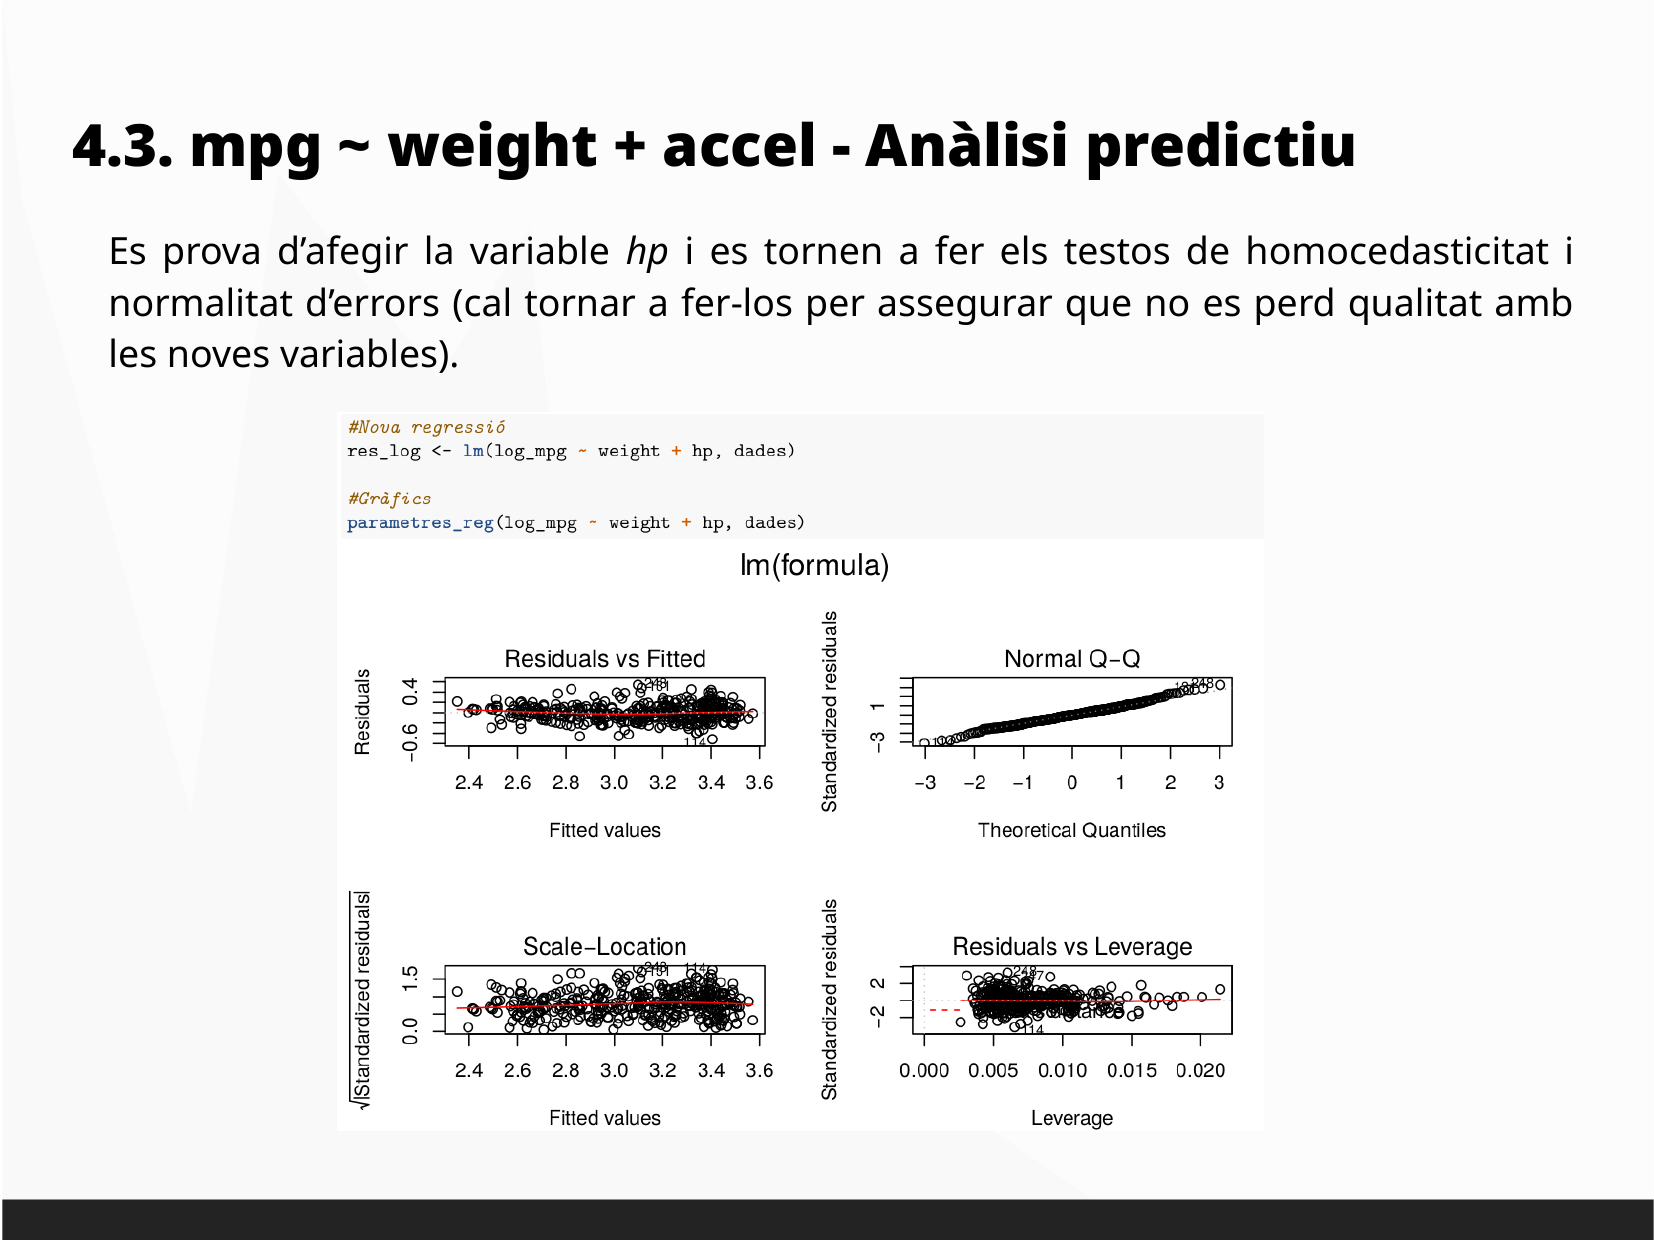

4.3. mpg ~ weight + accel - Anàlisi predictiu
# Es prova d’afegir la variable hp i es tornen a fer els testos de homocedasticitat i normalitat d’errors (cal tornar a fer-los per assegurar que no es perd qualitat amb les noves variables).